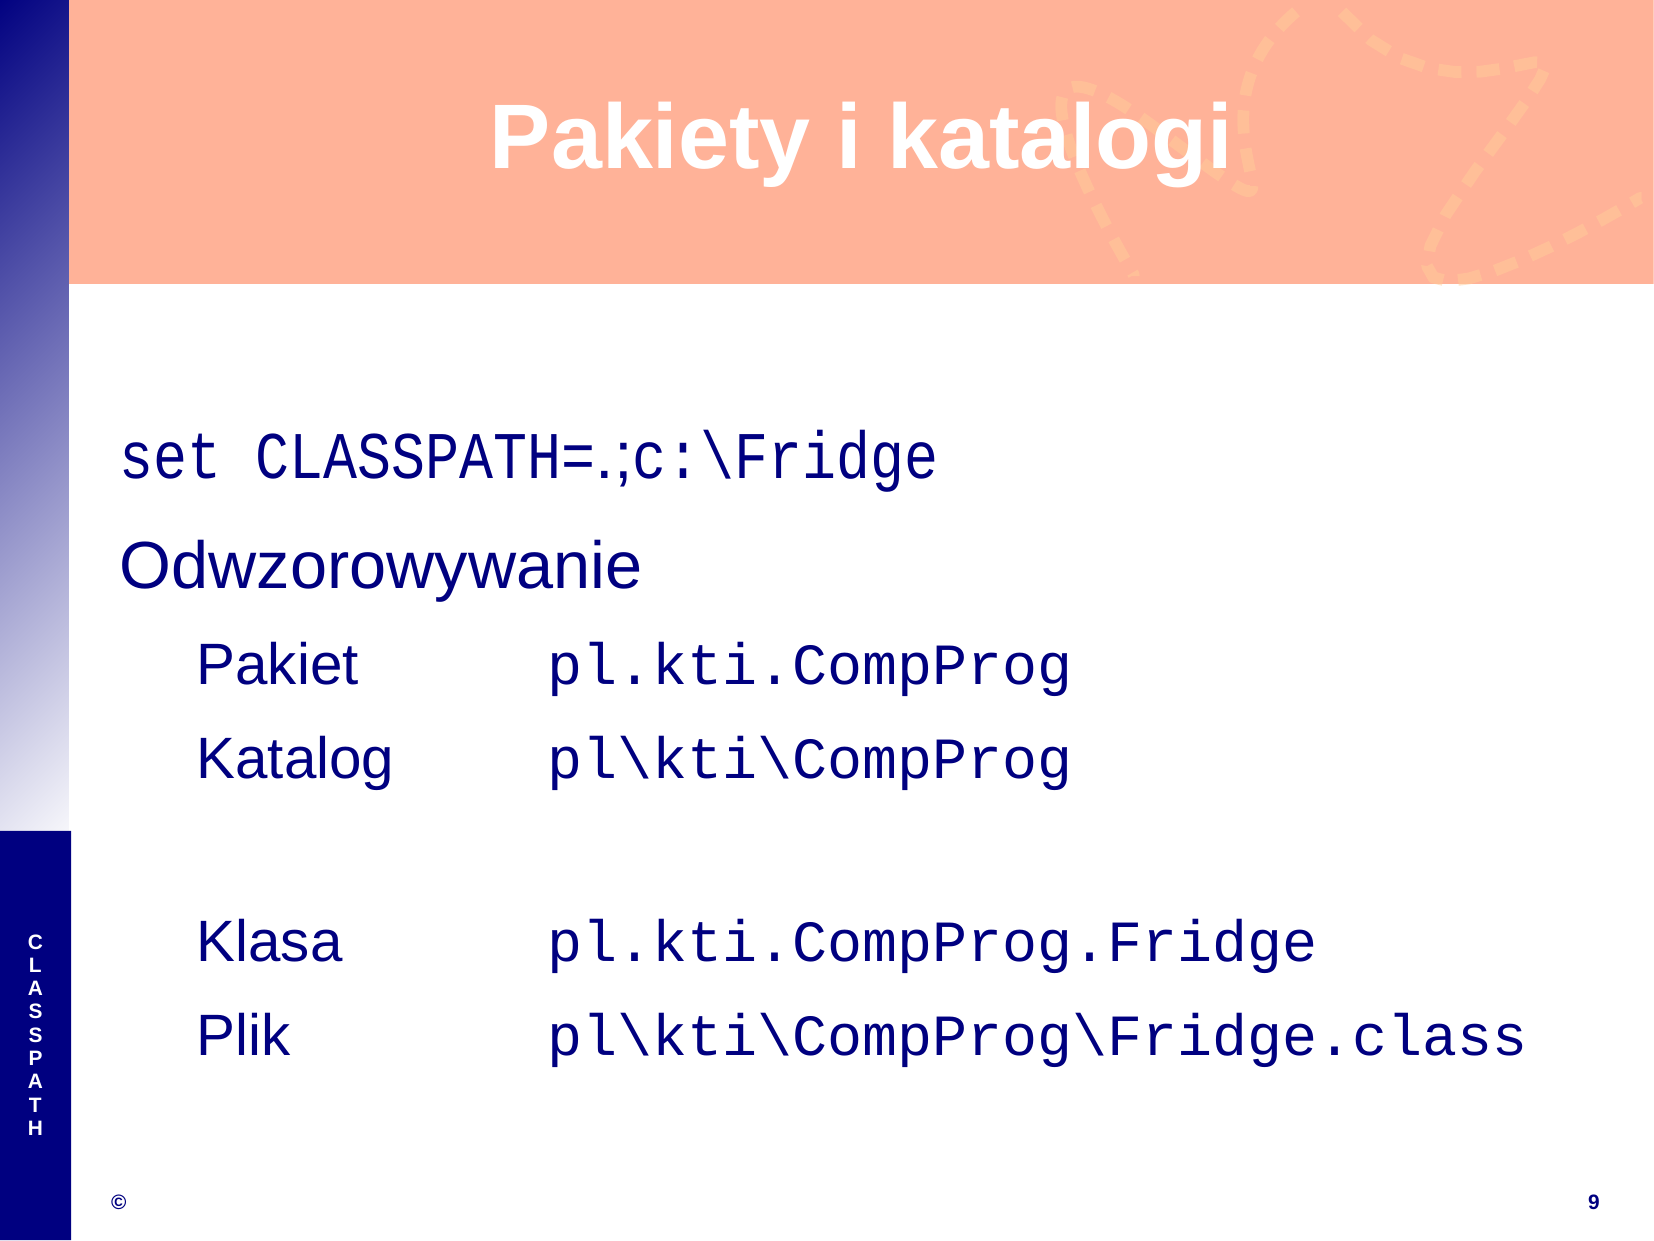

Pakiety i katalogi
# set CLASSPATH=.;c:\Fridge
Odwzorowywanie
Pakiet	pl.kti.CompProg
Katalog	pl\kti\CompProg
Klasa	pl.kti.CompProg.Fridge
Plik	pl\kti\CompProg\Fridge.class
C
L
A
S
S
P
A
T
H